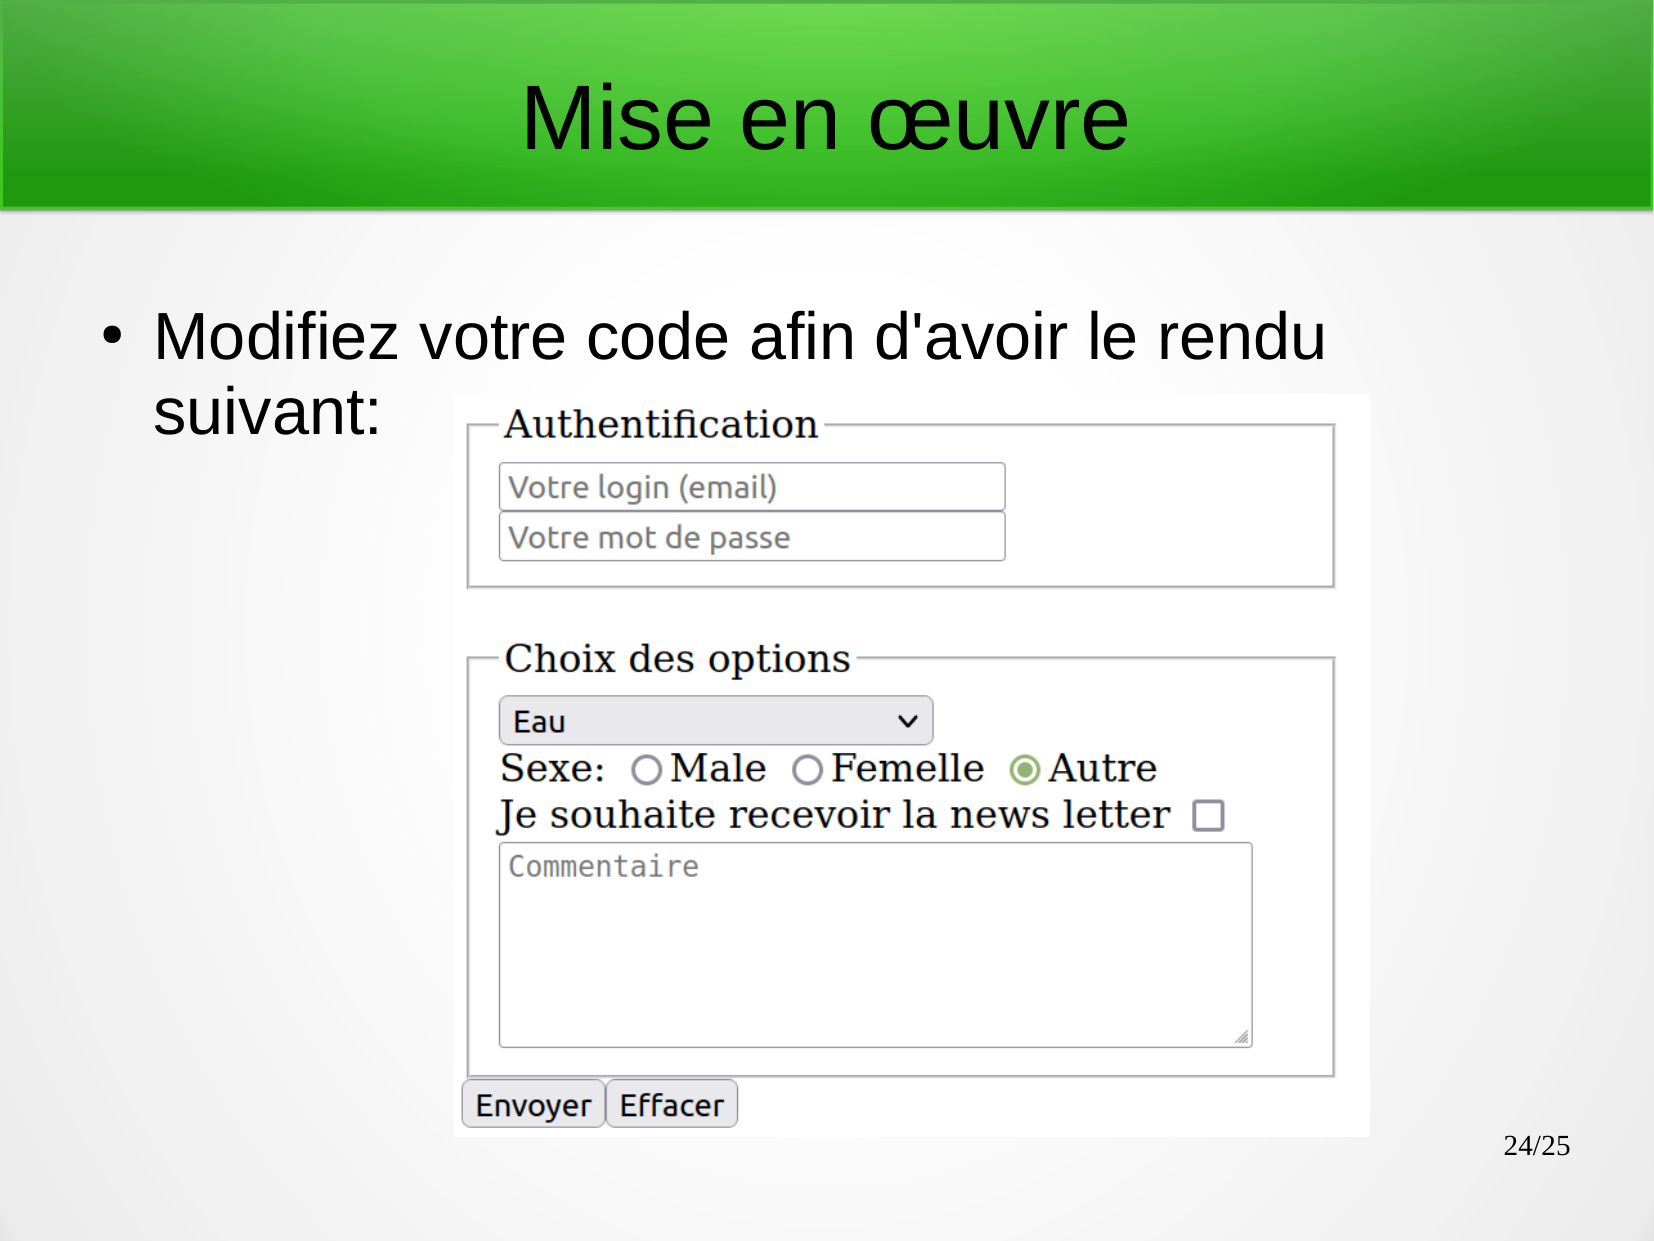

# Mise en œuvre
Modifiez votre code afin d'avoir le rendu suivant:
24